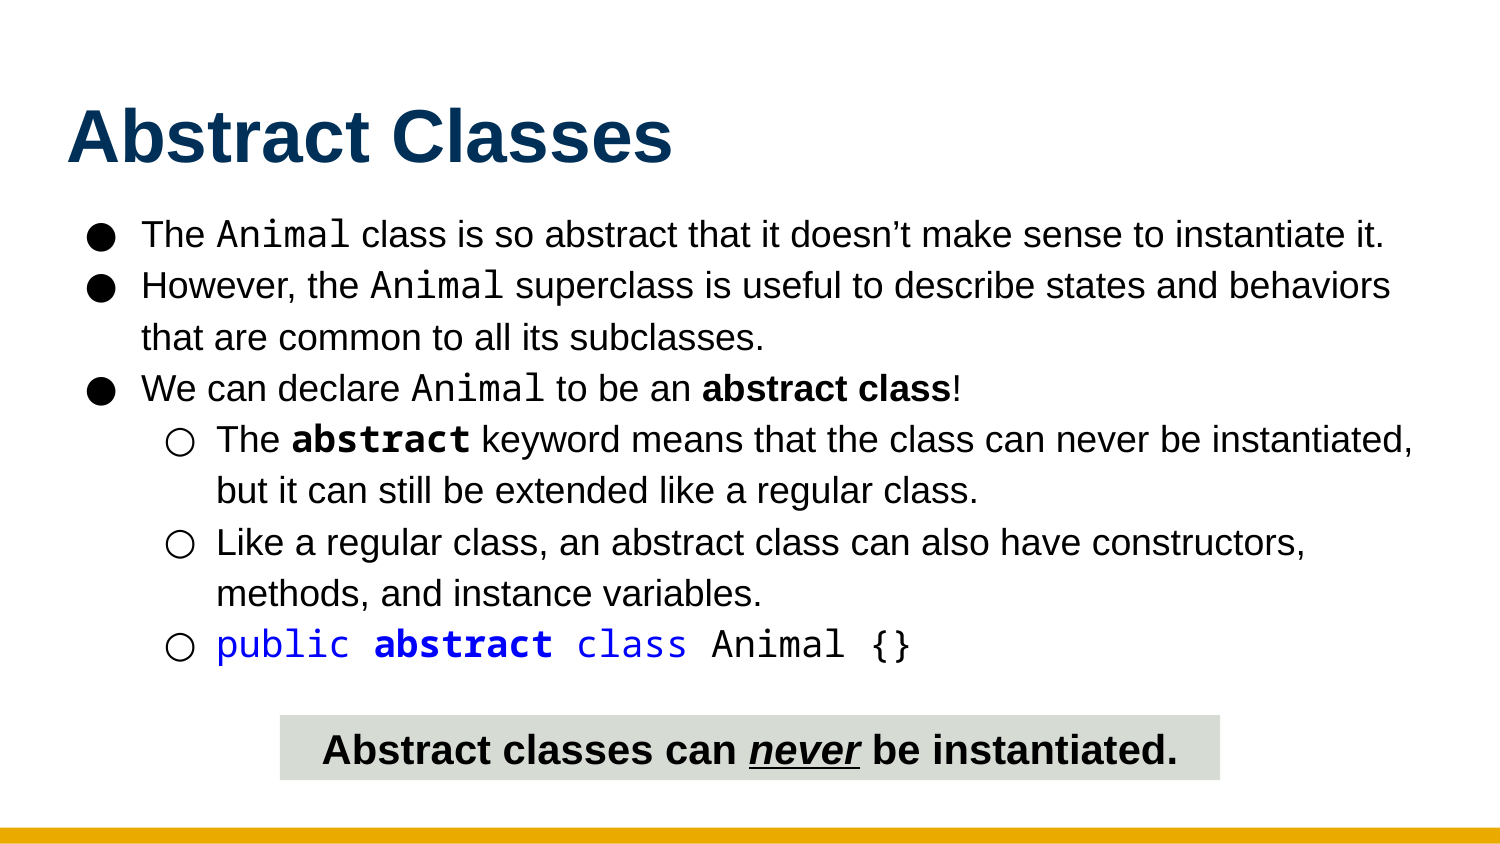

# Abstract Classes
The Animal class is so abstract that it doesn’t make sense to instantiate it.
However, the Animal superclass is useful to describe states and behaviors that are common to all its subclasses.
We can declare Animal to be an abstract class!
The abstract keyword means that the class can never be instantiated, but it can still be extended like a regular class.
Like a regular class, an abstract class can also have constructors, methods, and instance variables.
public abstract class Animal {}
Abstract classes can never be instantiated.